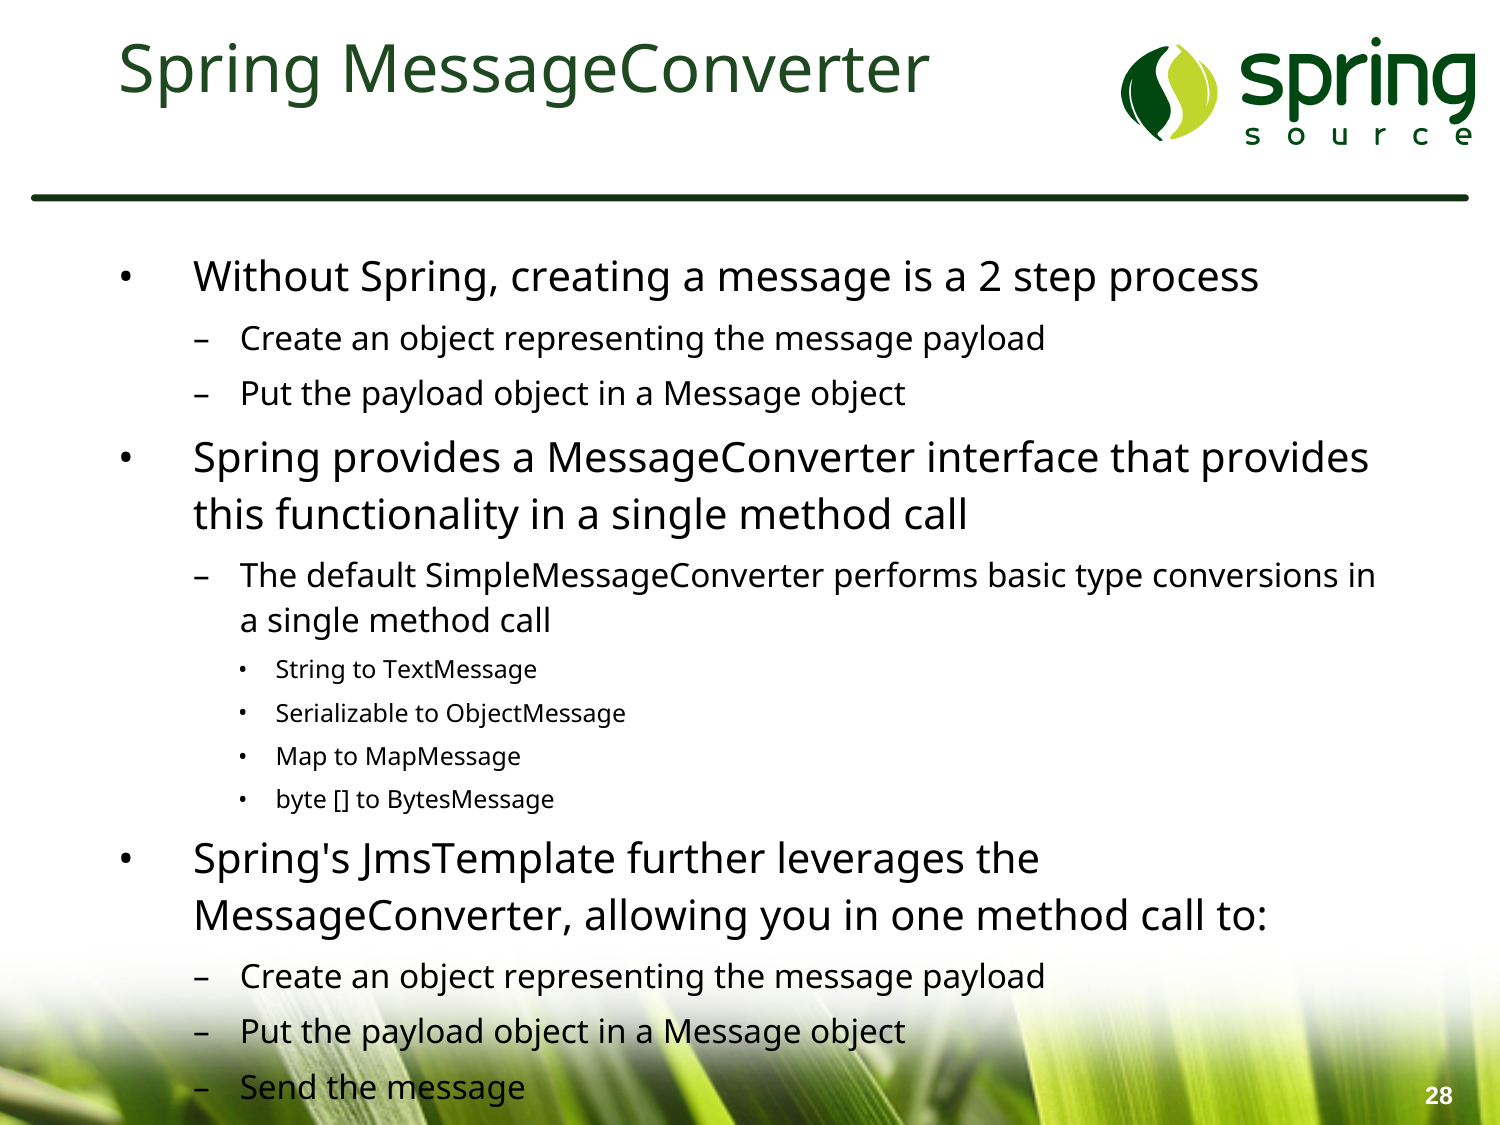

Spring MessageConverter
# Without Spring, creating a message is a 2 step process
Create an object representing the message payload
Put the payload object in a Message object
Spring provides a MessageConverter interface that provides this functionality in a single method call
The default SimpleMessageConverter performs basic type conversions in a single method call
String to TextMessage
Serializable to ObjectMessage
Map to MapMessage
byte [] to BytesMessage
Spring's JmsTemplate further leverages the MessageConverter, allowing you in one method call to:
Create an object representing the message payload
Put the payload object in a Message object
Send the message